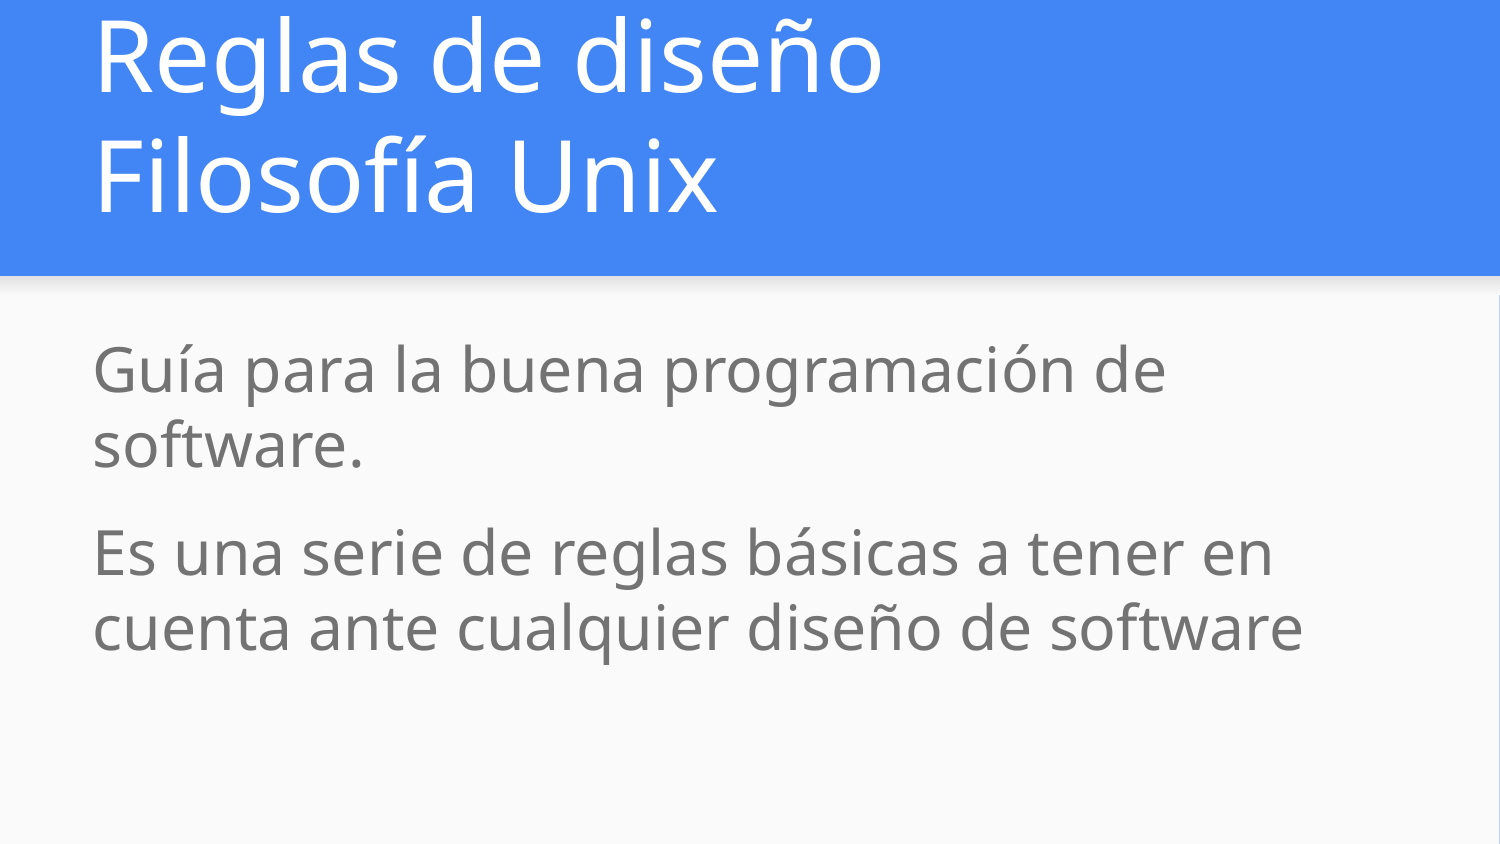

# Reglas de diseño Filosofía Unix
Guía para la buena programación de software.
Es una serie de reglas básicas a tener en cuenta ante cualquier diseño de software